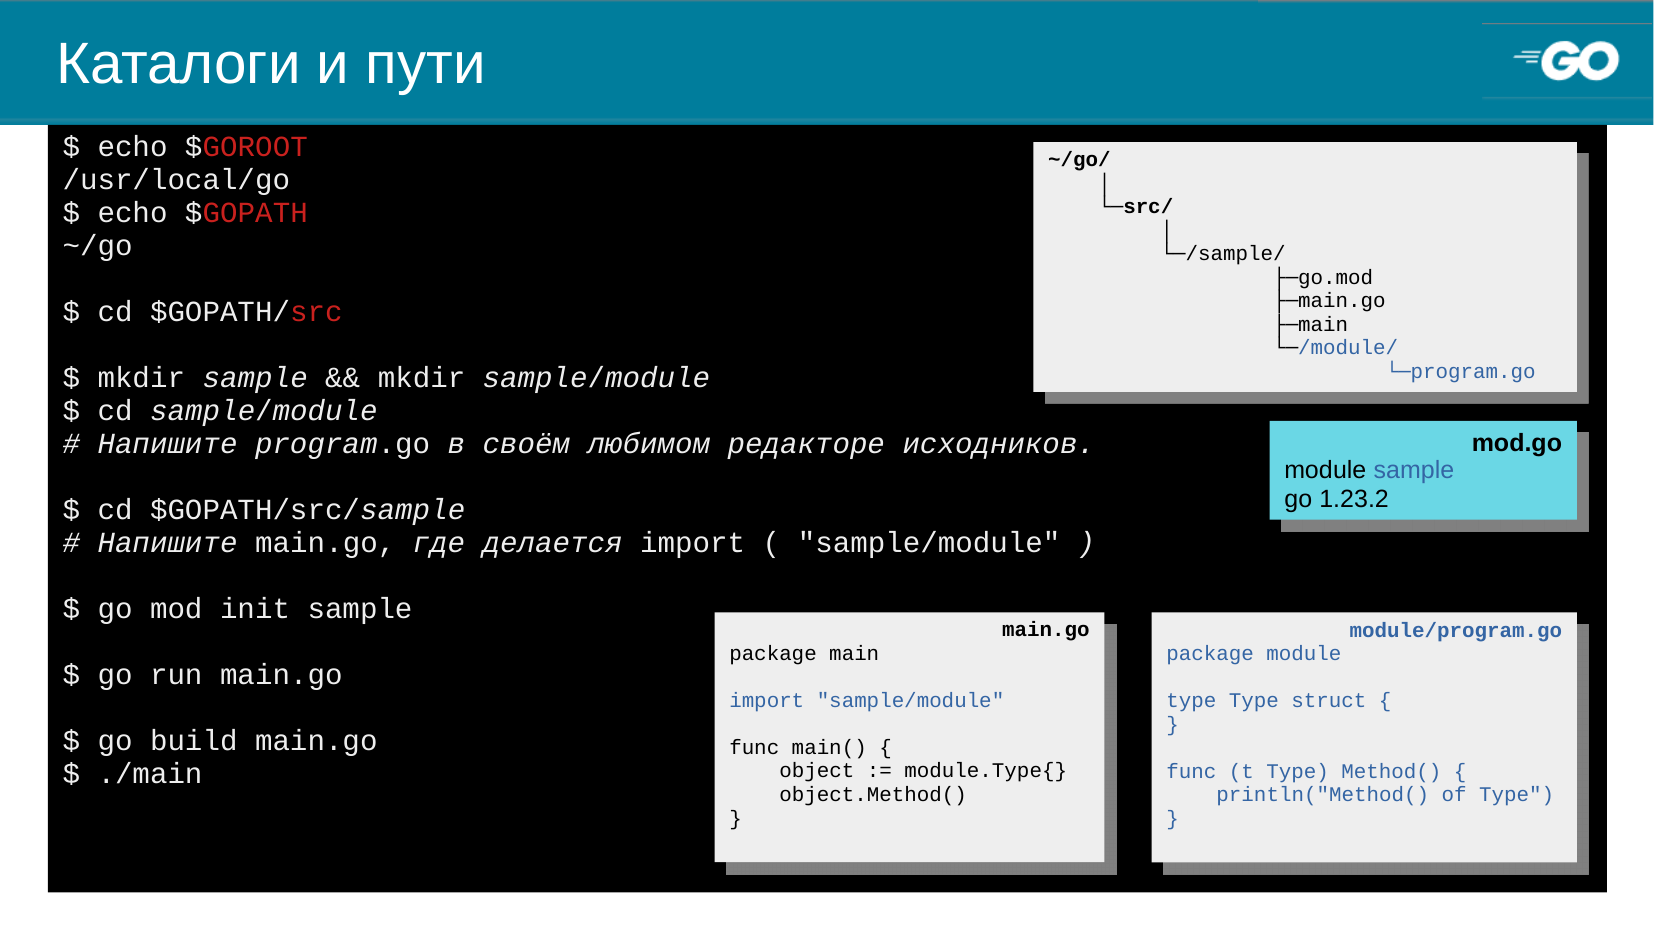

Каталоги и пути
$ echo $GOROOT
/usr/local/go
$ echo $GOPATH
~/go
$ cd $GOPATH/src
$ mkdir sample && mkdir sample/module
$ cd sample/module
# Напишите program.go в своём любимом редакторе исходников.
$ cd $GOPATH/src/sample
# Напишите main.go, где делается import ( "sample/module" )
$ go mod init sample
$ go run main.go
$ go build main.go
$ ./main
~/go/
 │
 └─src/
 │
 └─/sample/
 ├─go.mod
 ├─main.go
 ├─main
 └─/module/
 └─program.go
mod.go
module sample
go 1.23.2
main.go
package main
import "sample/module"
func main() {
 object := module.Type{}
 object.Method()
}
module/program.go
package module
type Type struct {
}
func (t Type) Method() {
 println("Method() of Type")
}